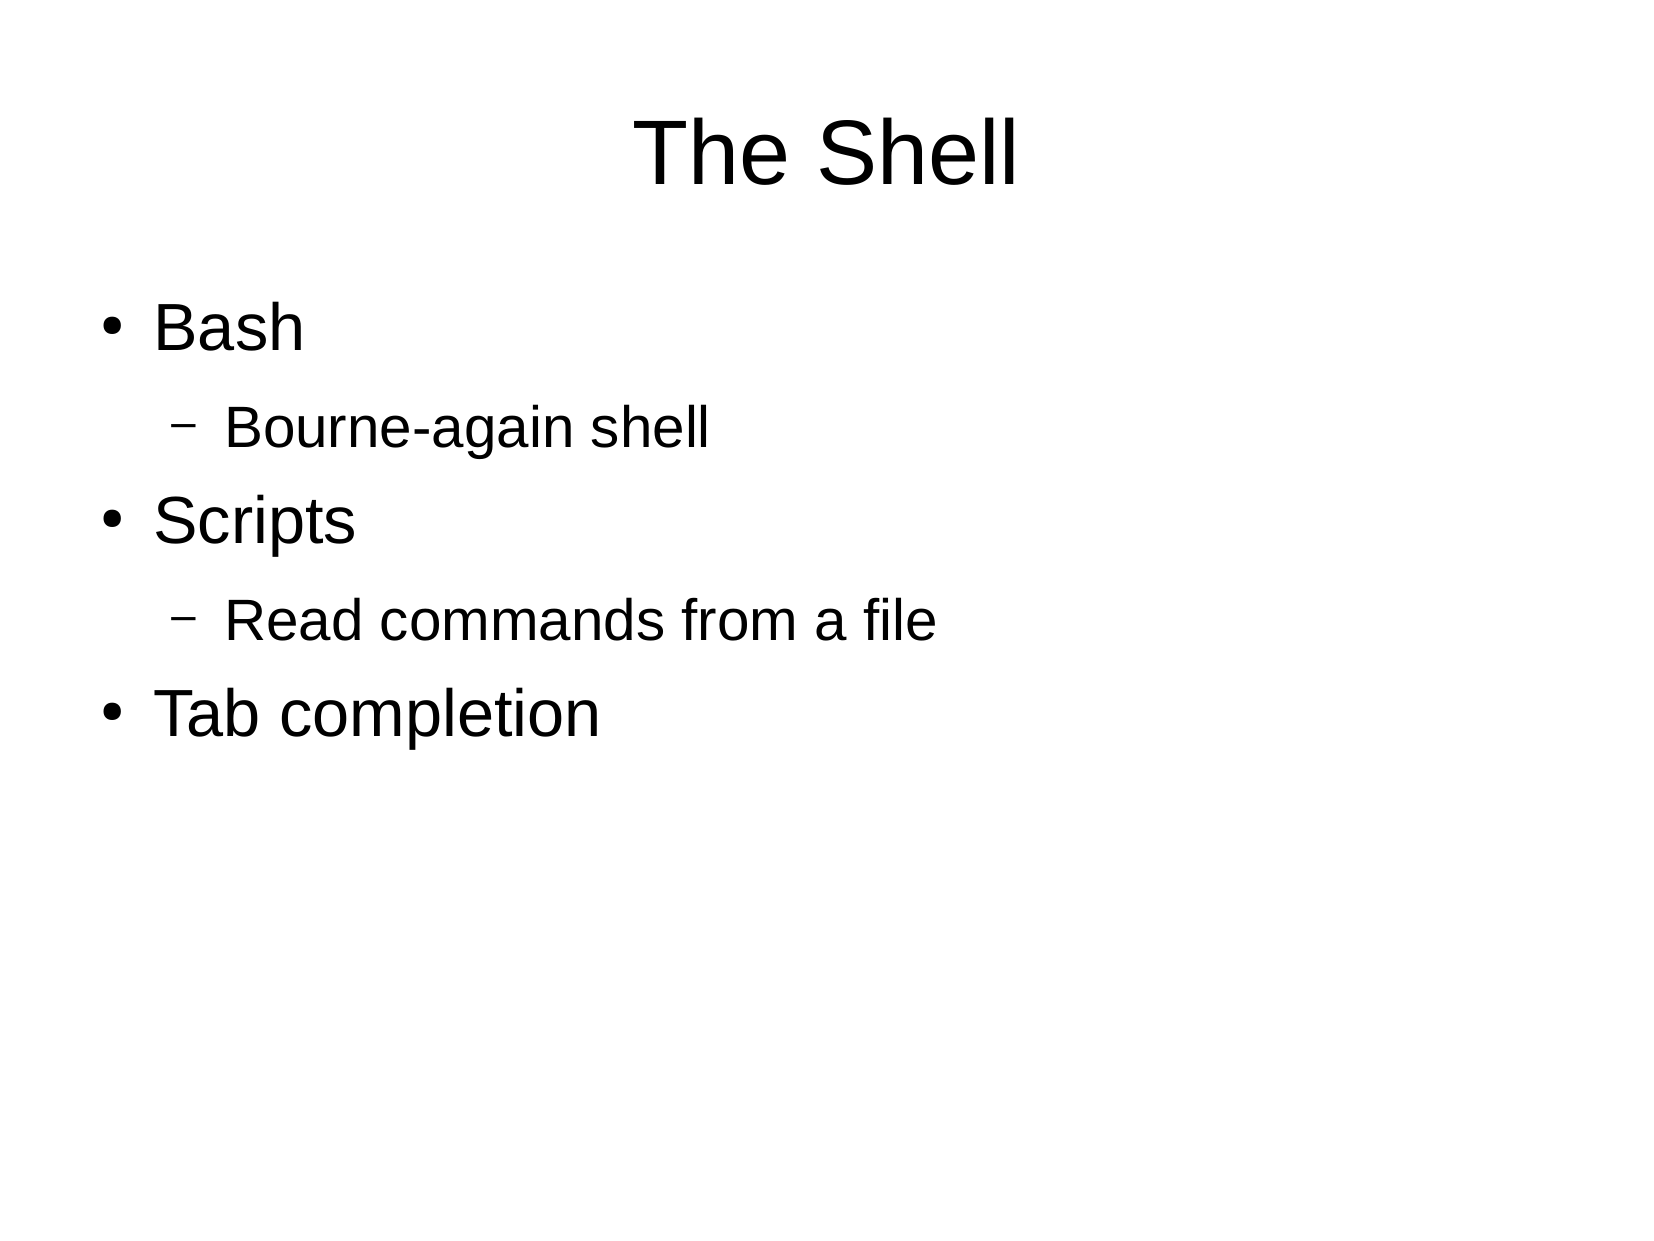

# The Shell
Bash
Bourne-again shell
Scripts
Read commands from a file
Tab completion